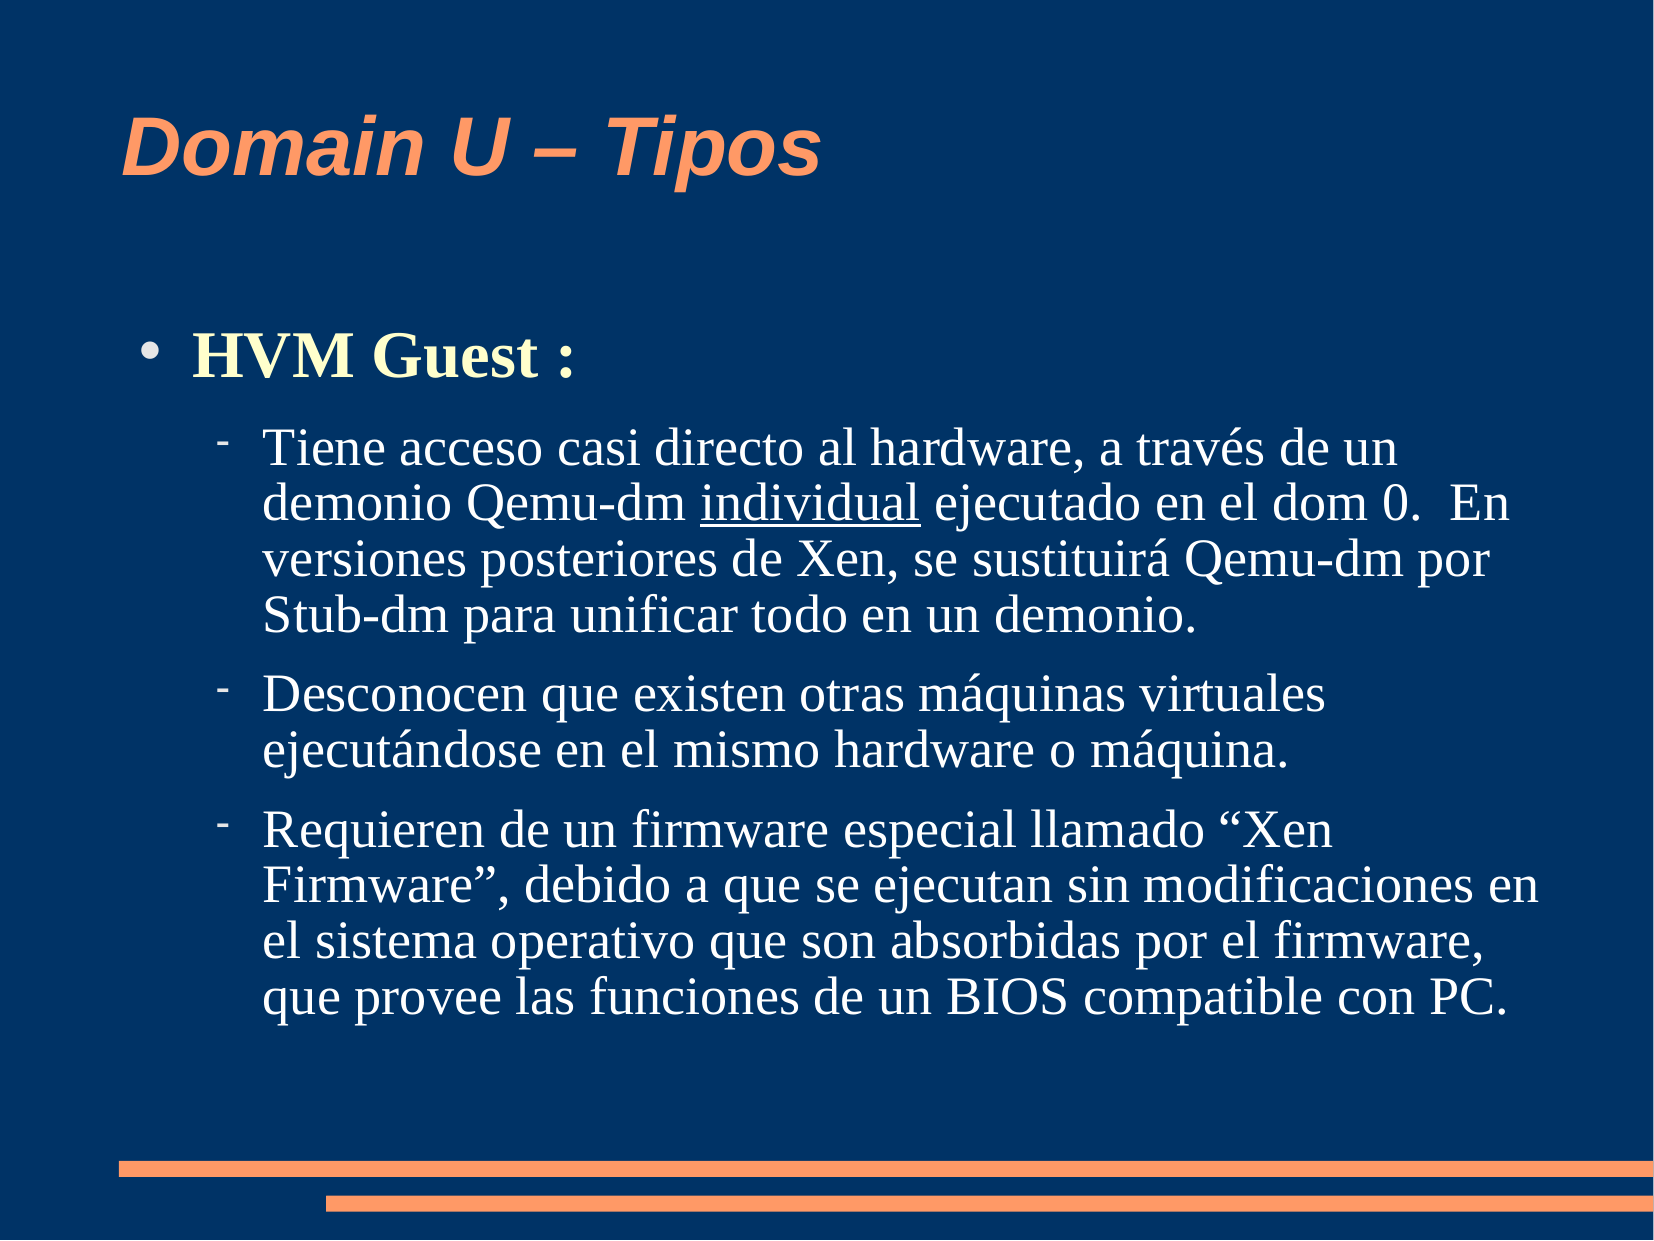

# Domain U – Tipos
HVM Guest :
Tiene acceso casi directo al hardware, a través de un demonio Qemu-dm individual ejecutado en el dom 0. En versiones posteriores de Xen, se sustituirá Qemu-dm por Stub-dm para unificar todo en un demonio.
Desconocen que existen otras máquinas virtuales ejecutándose en el mismo hardware o máquina.
Requieren de un firmware especial llamado “Xen Firmware”, debido a que se ejecutan sin modificaciones en el sistema operativo que son absorbidas por el firmware, que provee las funciones de un BIOS compatible con PC.